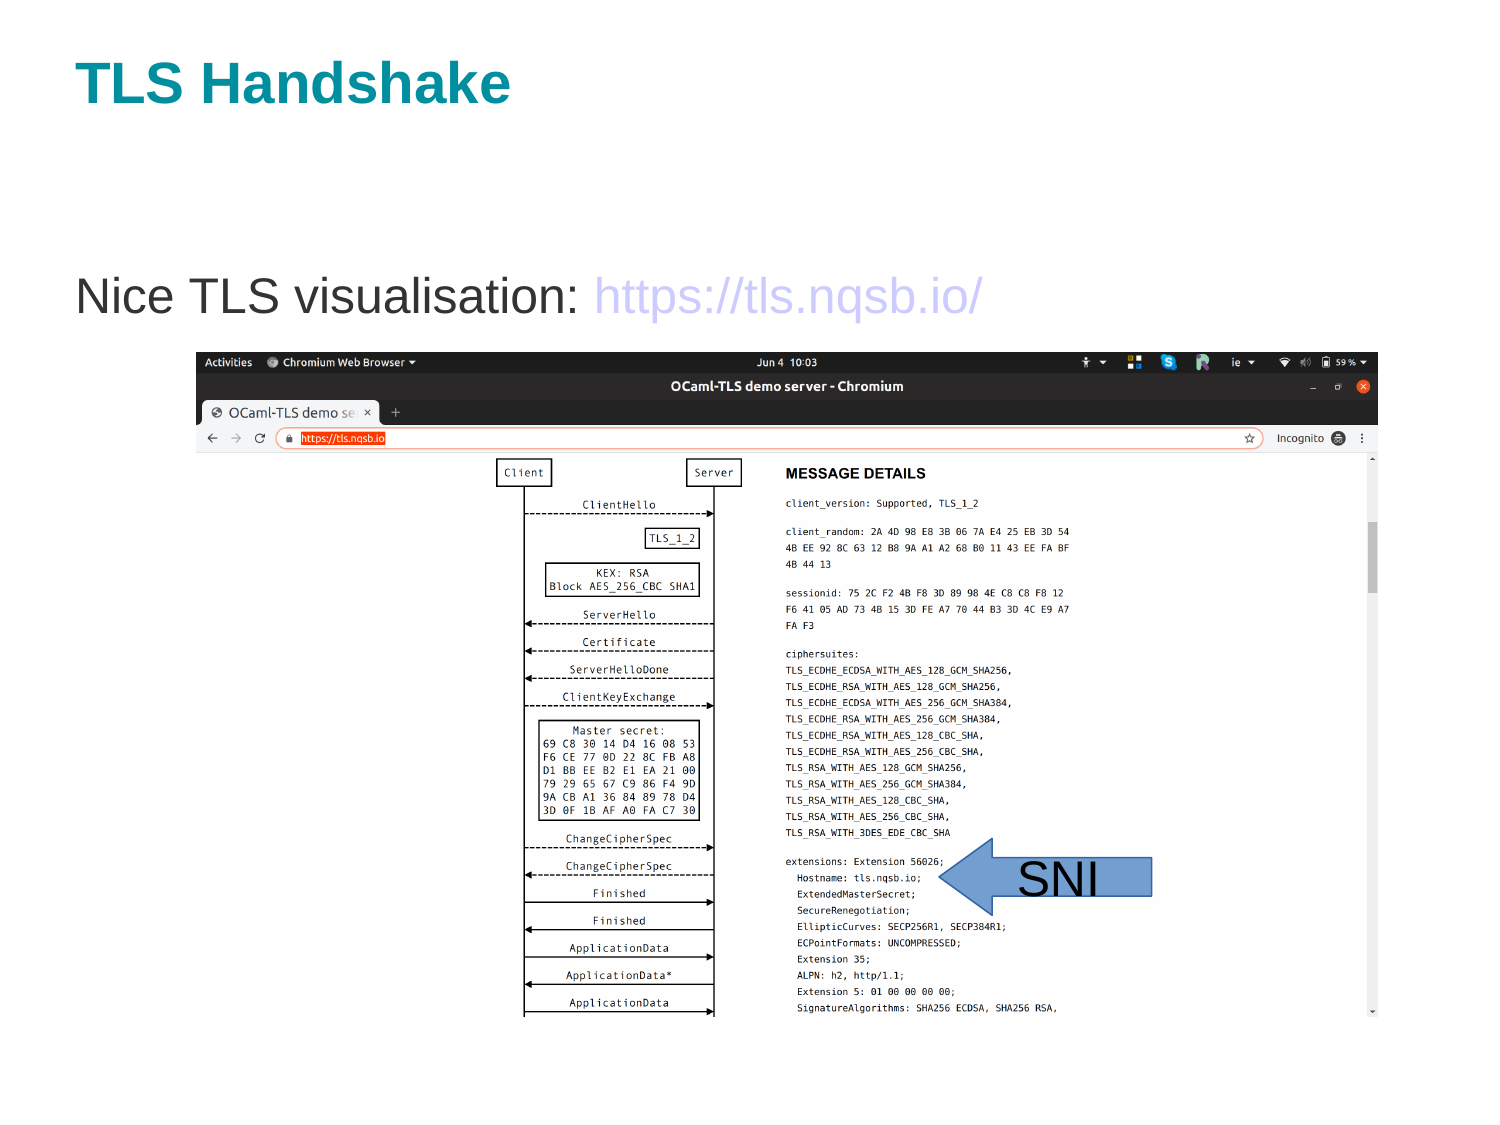

TLS Handshake
Nice TLS visualisation: https://tls.nqsb.io/
SNI